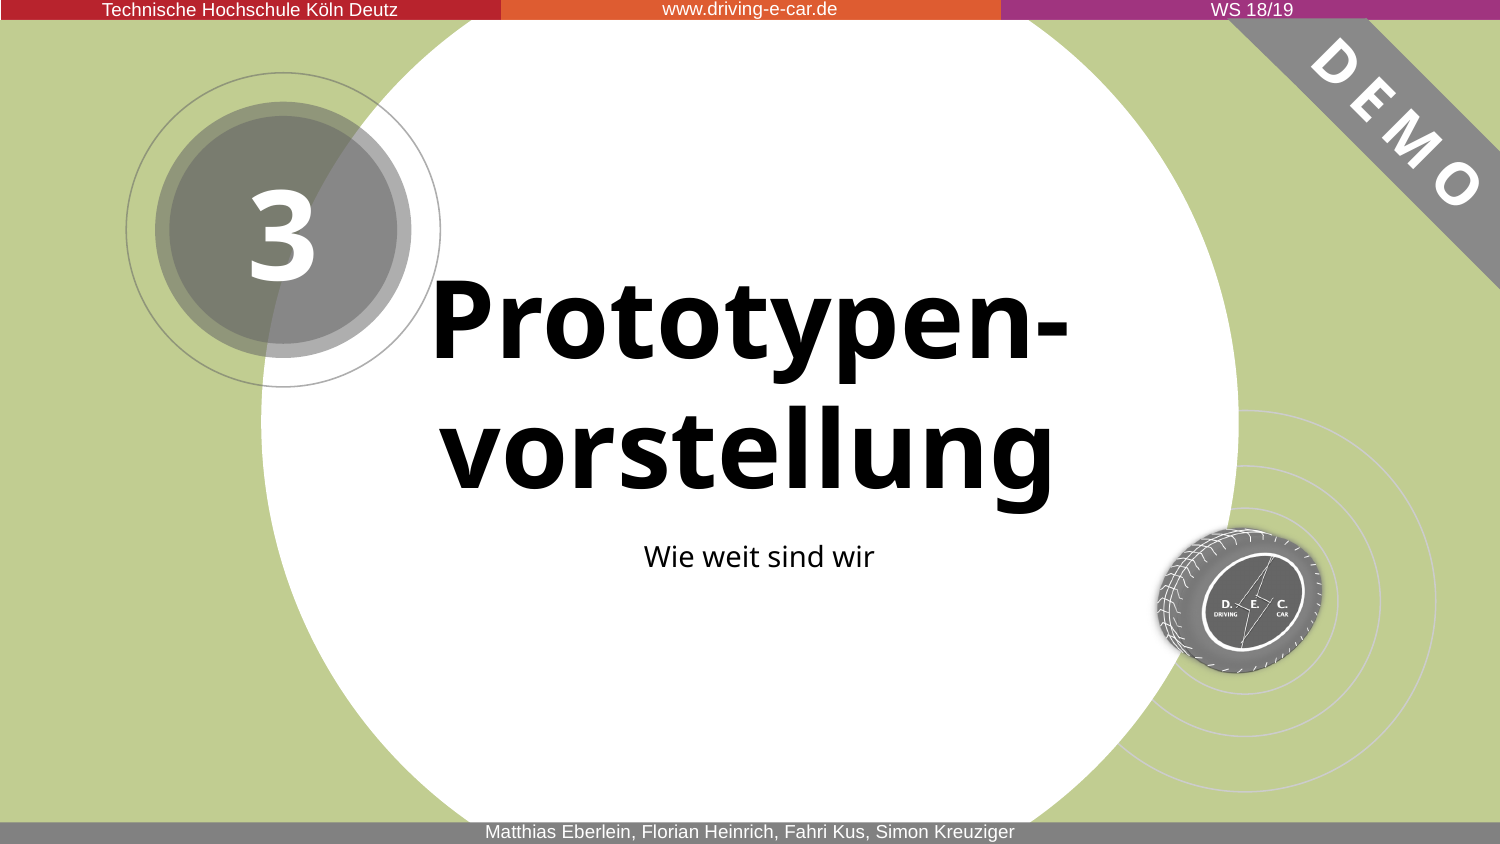

DEMO
3
# Prototypen-vorstellung
Wie weit sind wir